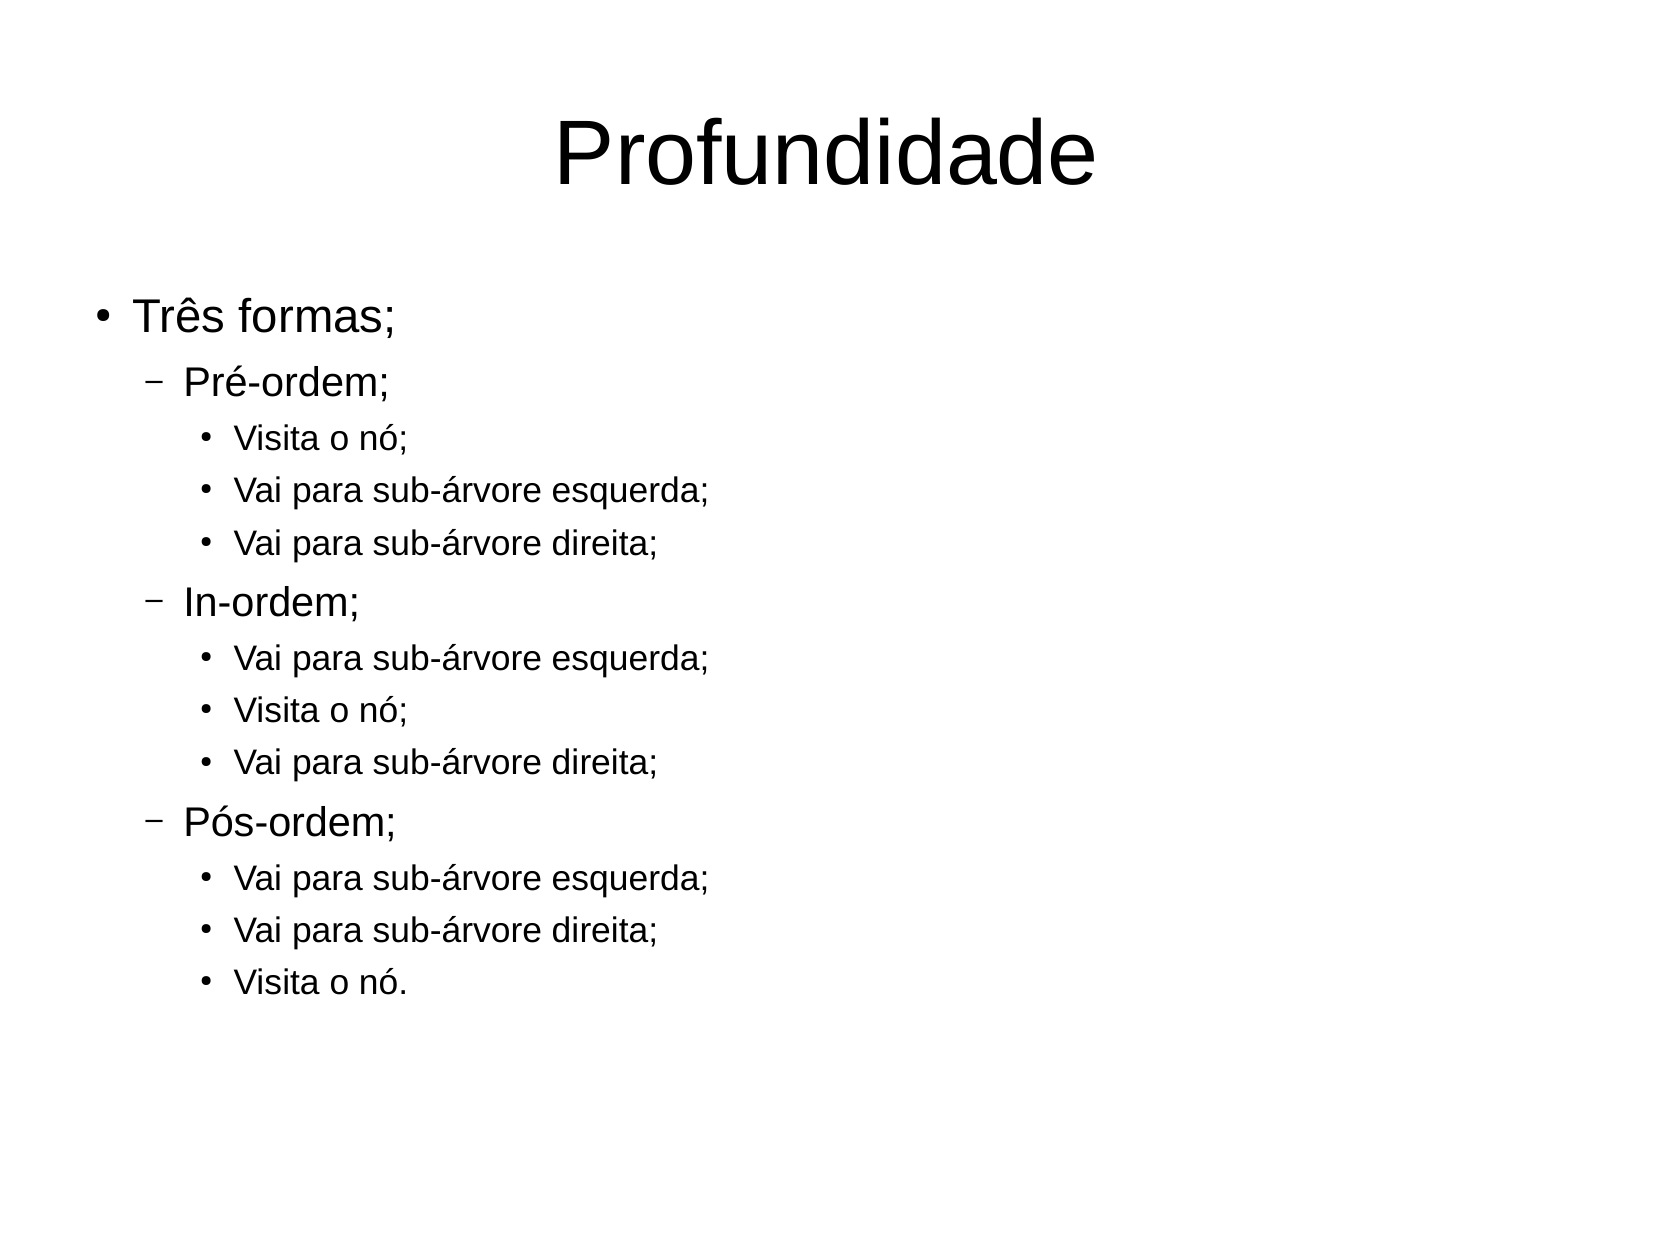

# Profundidade
Três formas;
Pré-ordem;
Visita o nó;
Vai para sub-árvore esquerda;
Vai para sub-árvore direita;
In-ordem;
Vai para sub-árvore esquerda;
Visita o nó;
Vai para sub-árvore direita;
Pós-ordem;
Vai para sub-árvore esquerda;
Vai para sub-árvore direita;
Visita o nó.